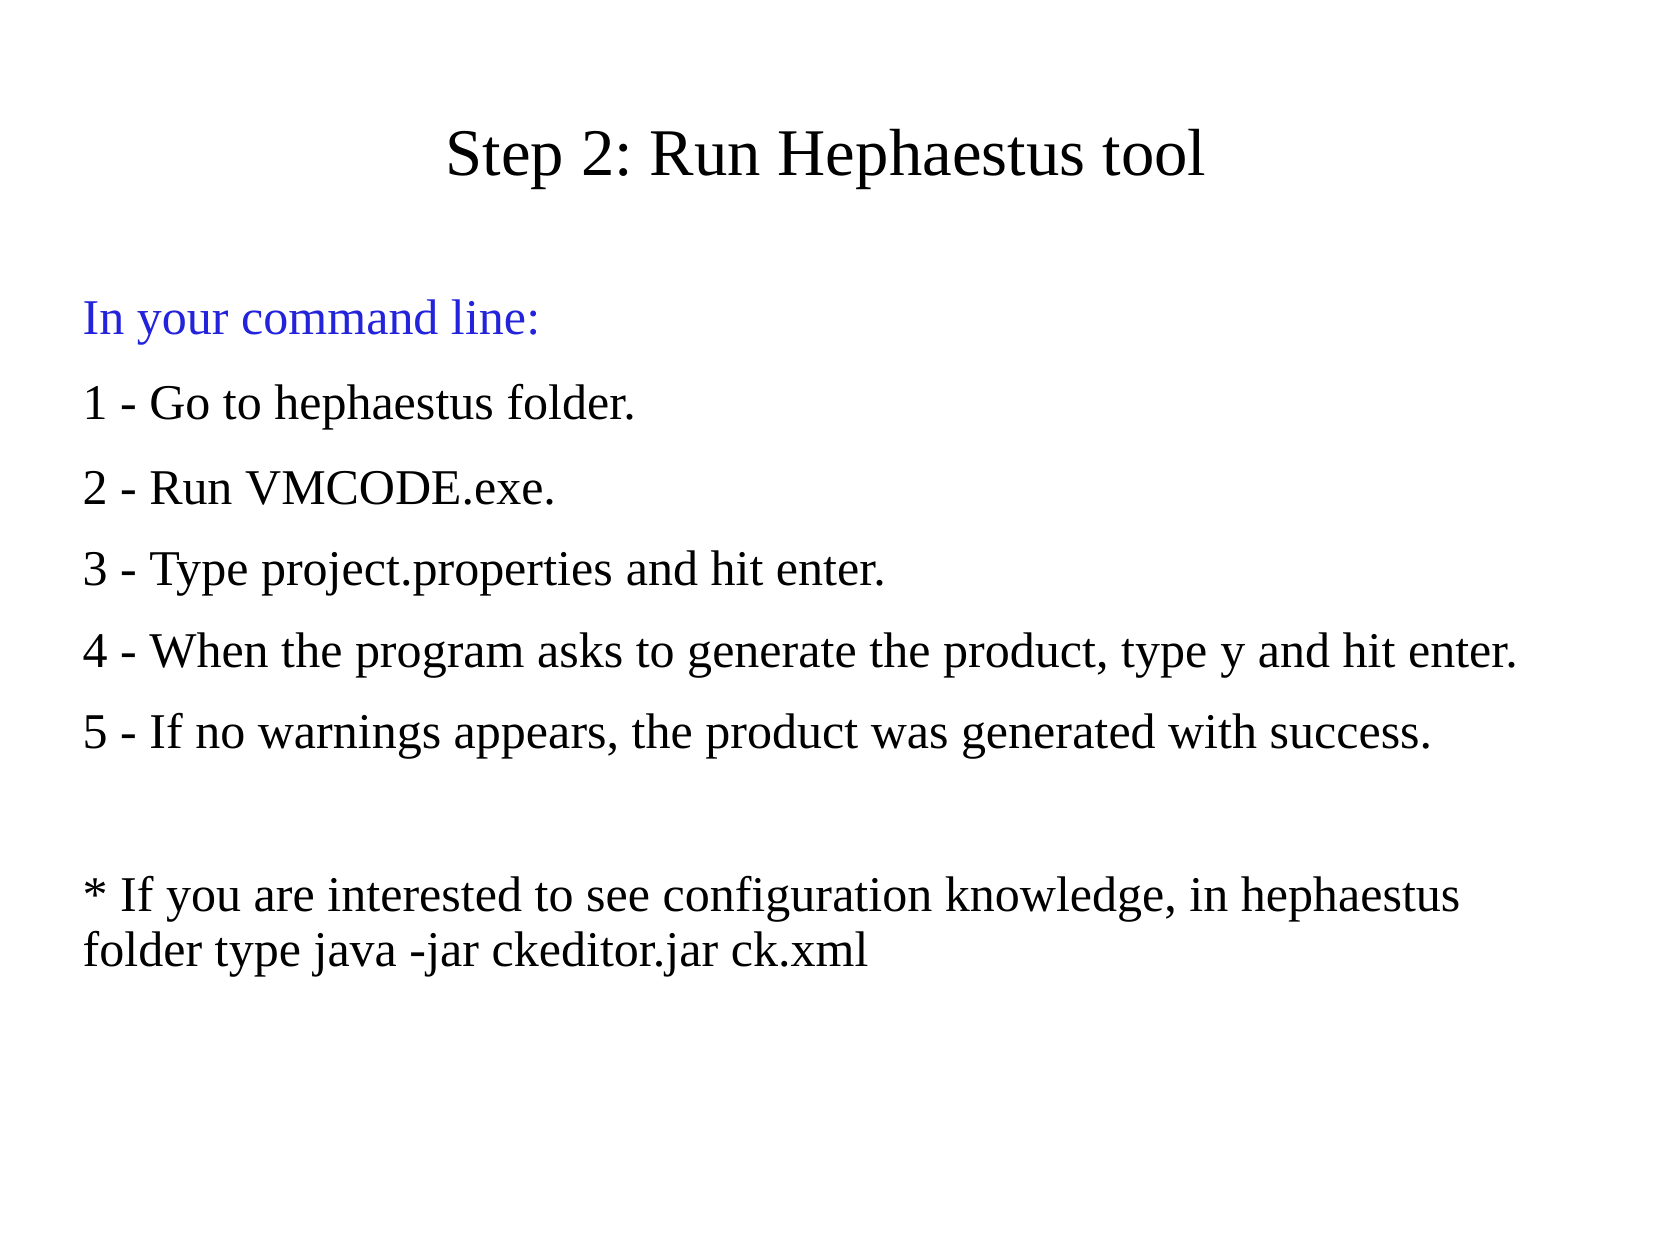

# Step 2: Run Hephaestus tool
In your command line:
1 - Go to hephaestus folder.
2 - Run VMCODE.exe.
3 - Type project.properties and hit enter.
4 - When the program asks to generate the product, type y and hit enter.
5 - If no warnings appears, the product was generated with success.
* If you are interested to see configuration knowledge, in hephaestus folder type java -jar ckeditor.jar ck.xml